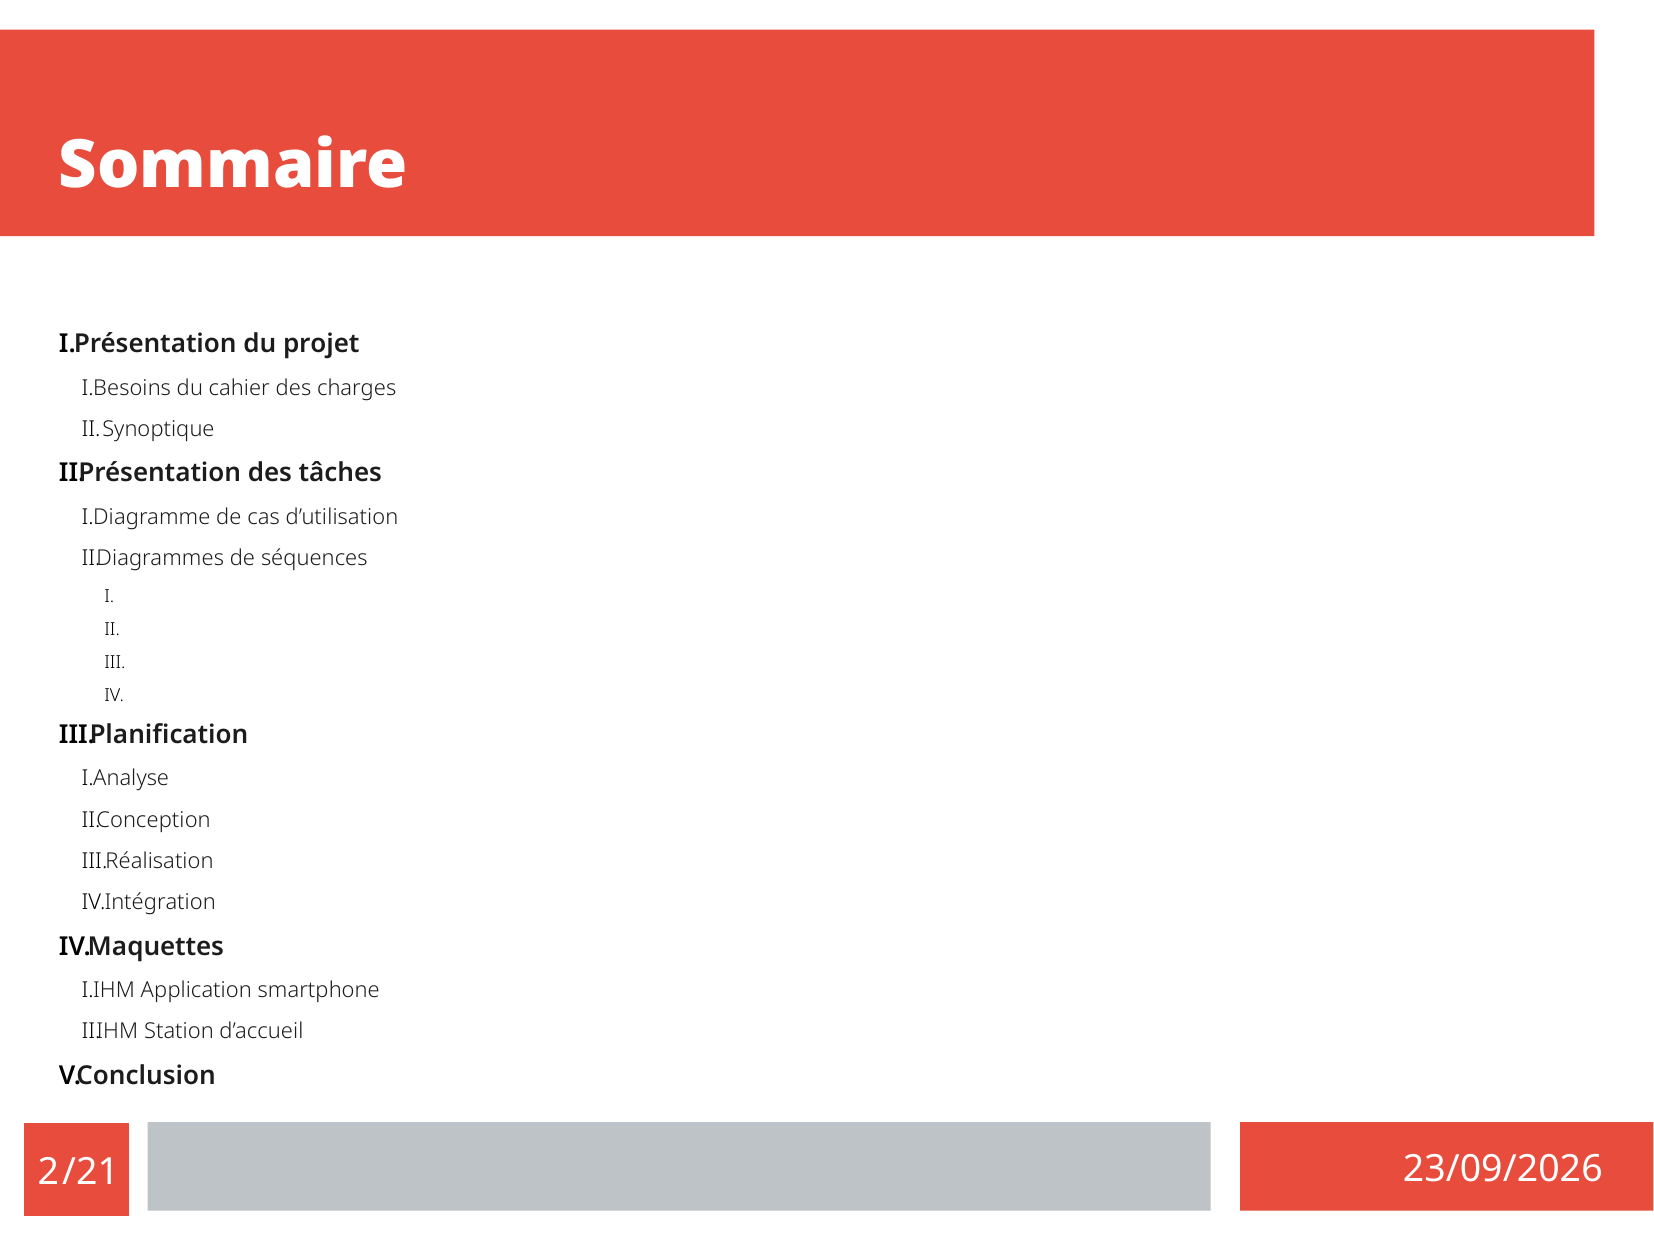

# Sommaire
 Présentation du projet
 Besoins du cahier des charges
 Synoptique
 Présentation des tâches
 Diagramme de cas d’utilisation
 Diagrammes de séquences
 Planification
 Analyse
 Conception
 Réalisation
 Intégration
 Maquettes
 IHM Application smartphone
 IHM Station d’accueil
 Conclusion
2
/21